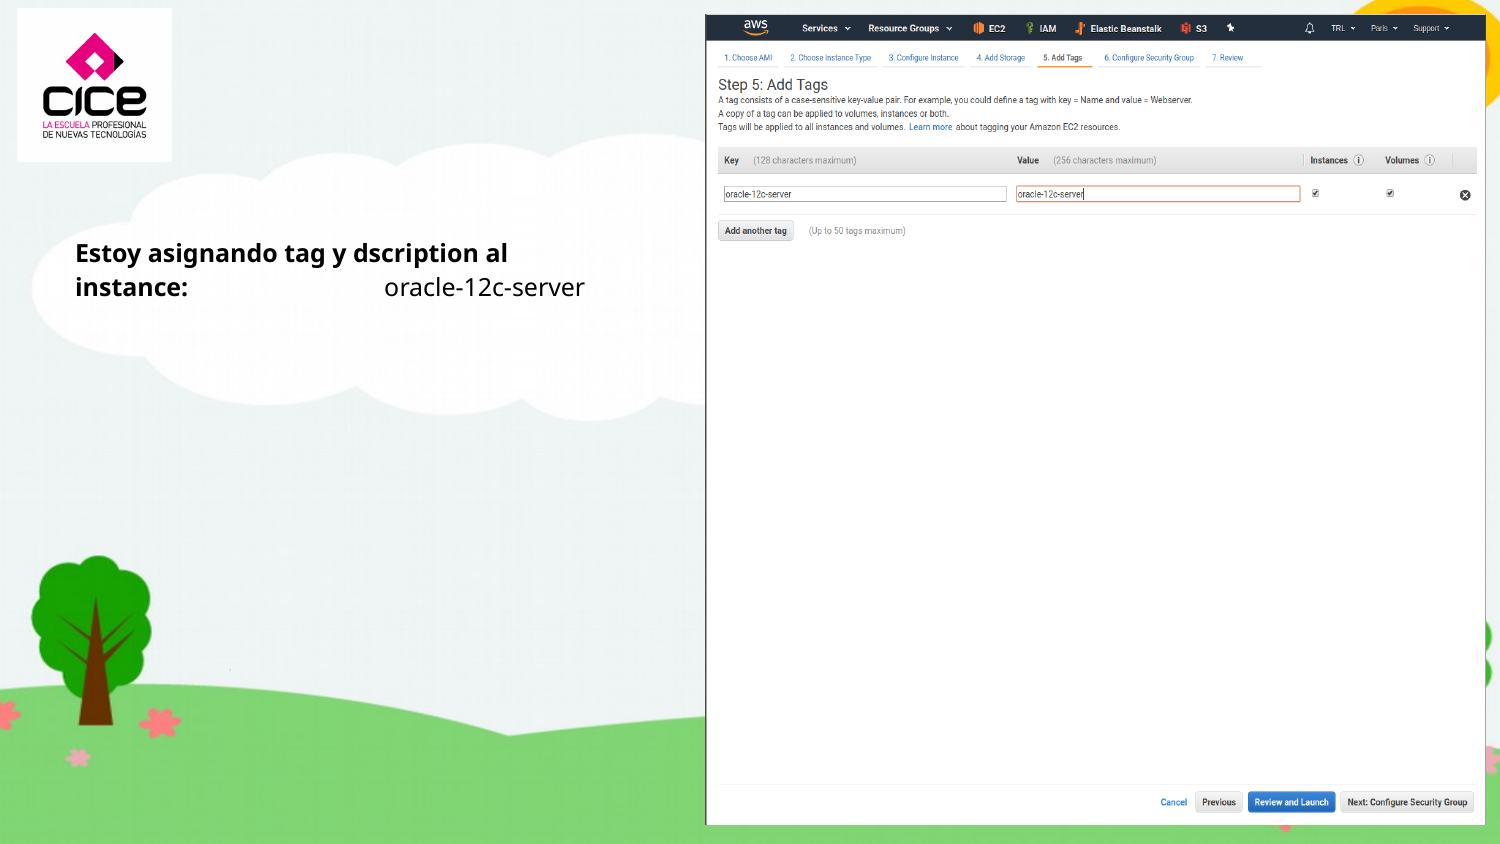

# Estoy asignando tag y dscription al instance: 		 oracle-12c-server